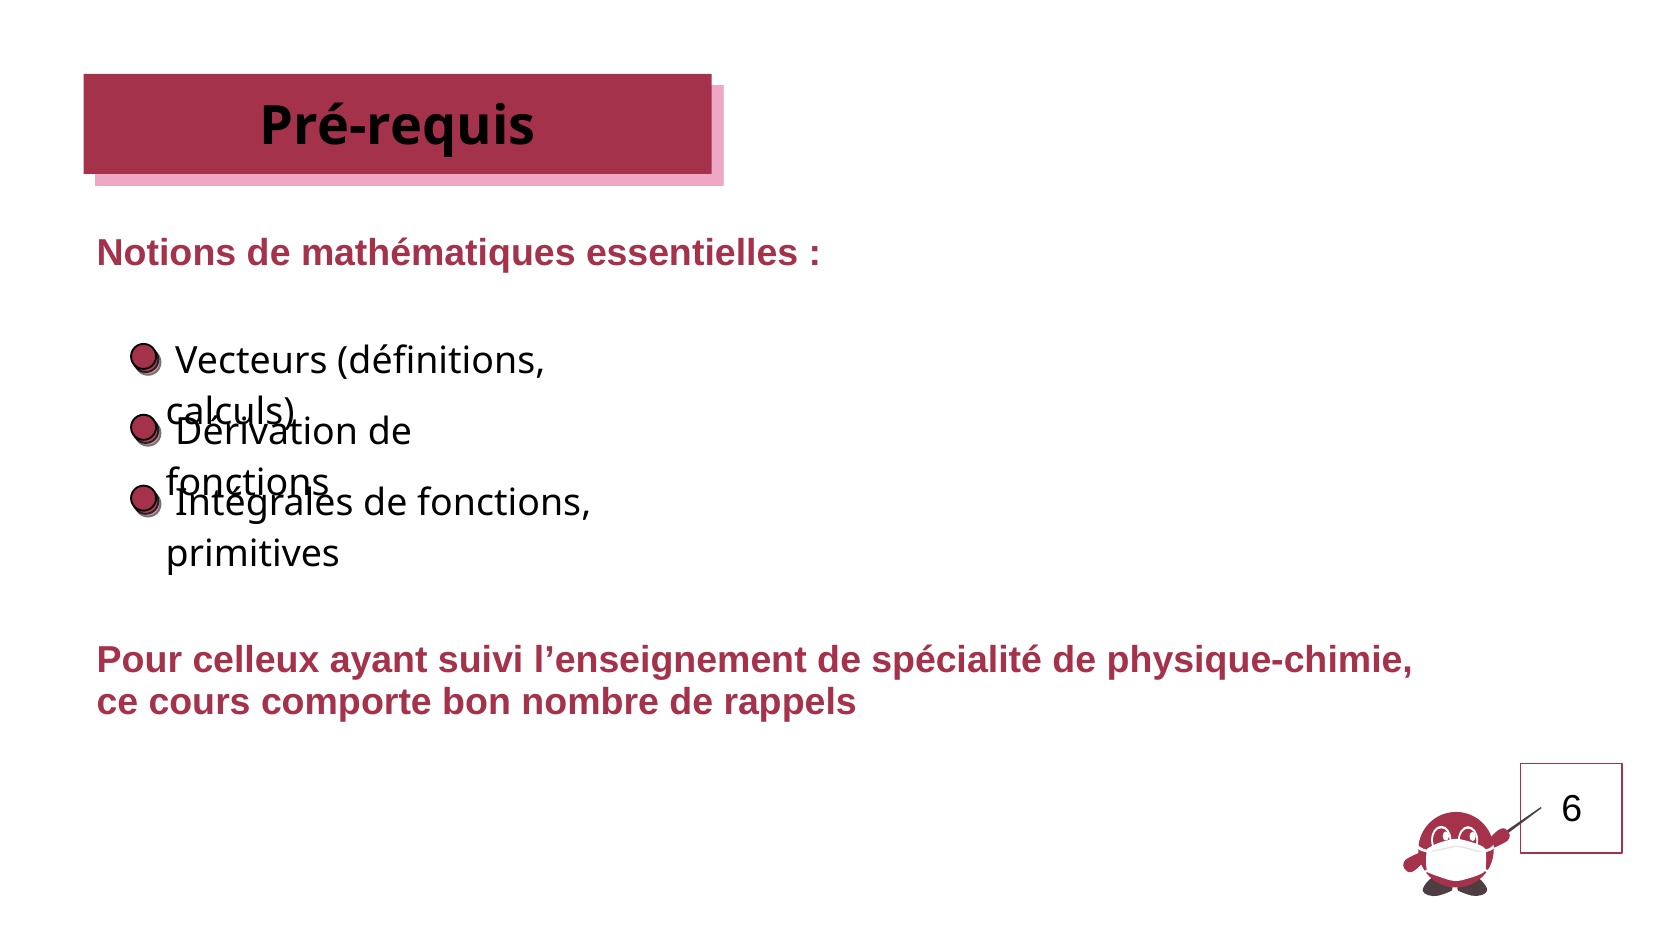

Pré-requis
Notions de mathématiques essentielles :
 Vecteurs (définitions, calculs)
 Dérivation de fonctions
 Intégrales de fonctions, primitives
Pour celleux ayant suivi l’enseignement de spécialité de physique-chimie,
ce cours comporte bon nombre de rappels